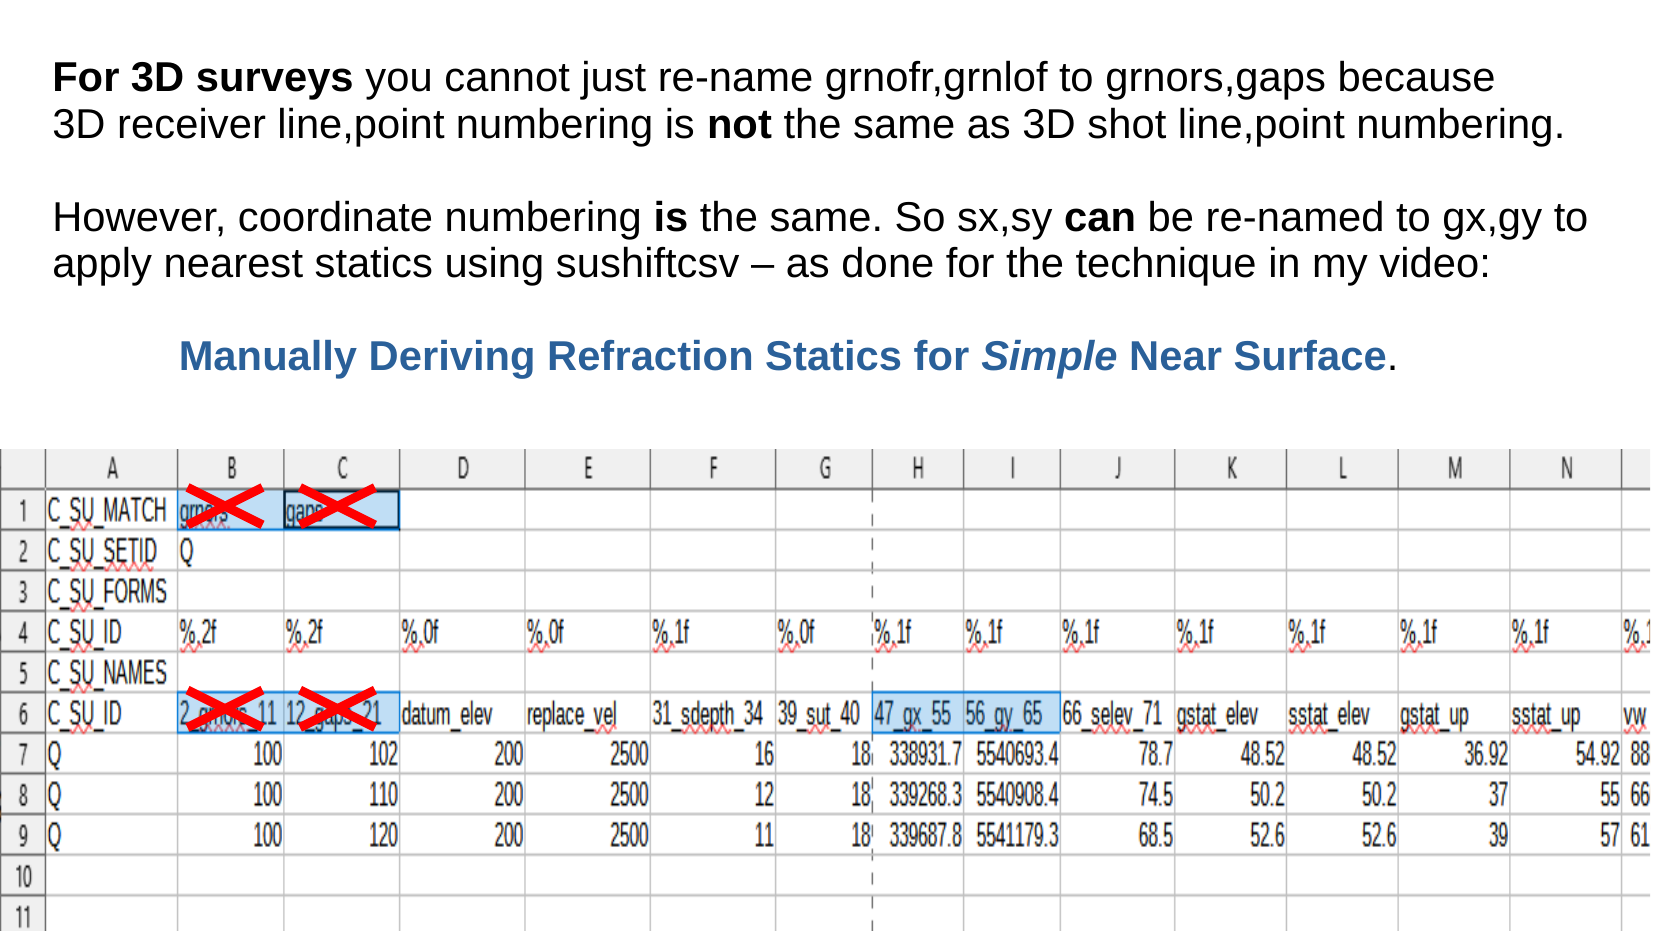

For 3D surveys you cannot just re-name grnofr,grnlof to grnors,gaps because 3D receiver line,point numbering is not the same as 3D shot line,point numbering.
However, coordinate numbering is the same. So sx,sy can be re-named to gx,gy to apply nearest statics using sushiftcsv – as done for the technique in my video:
 Manually Deriving Refraction Statics for Simple Near Surface.